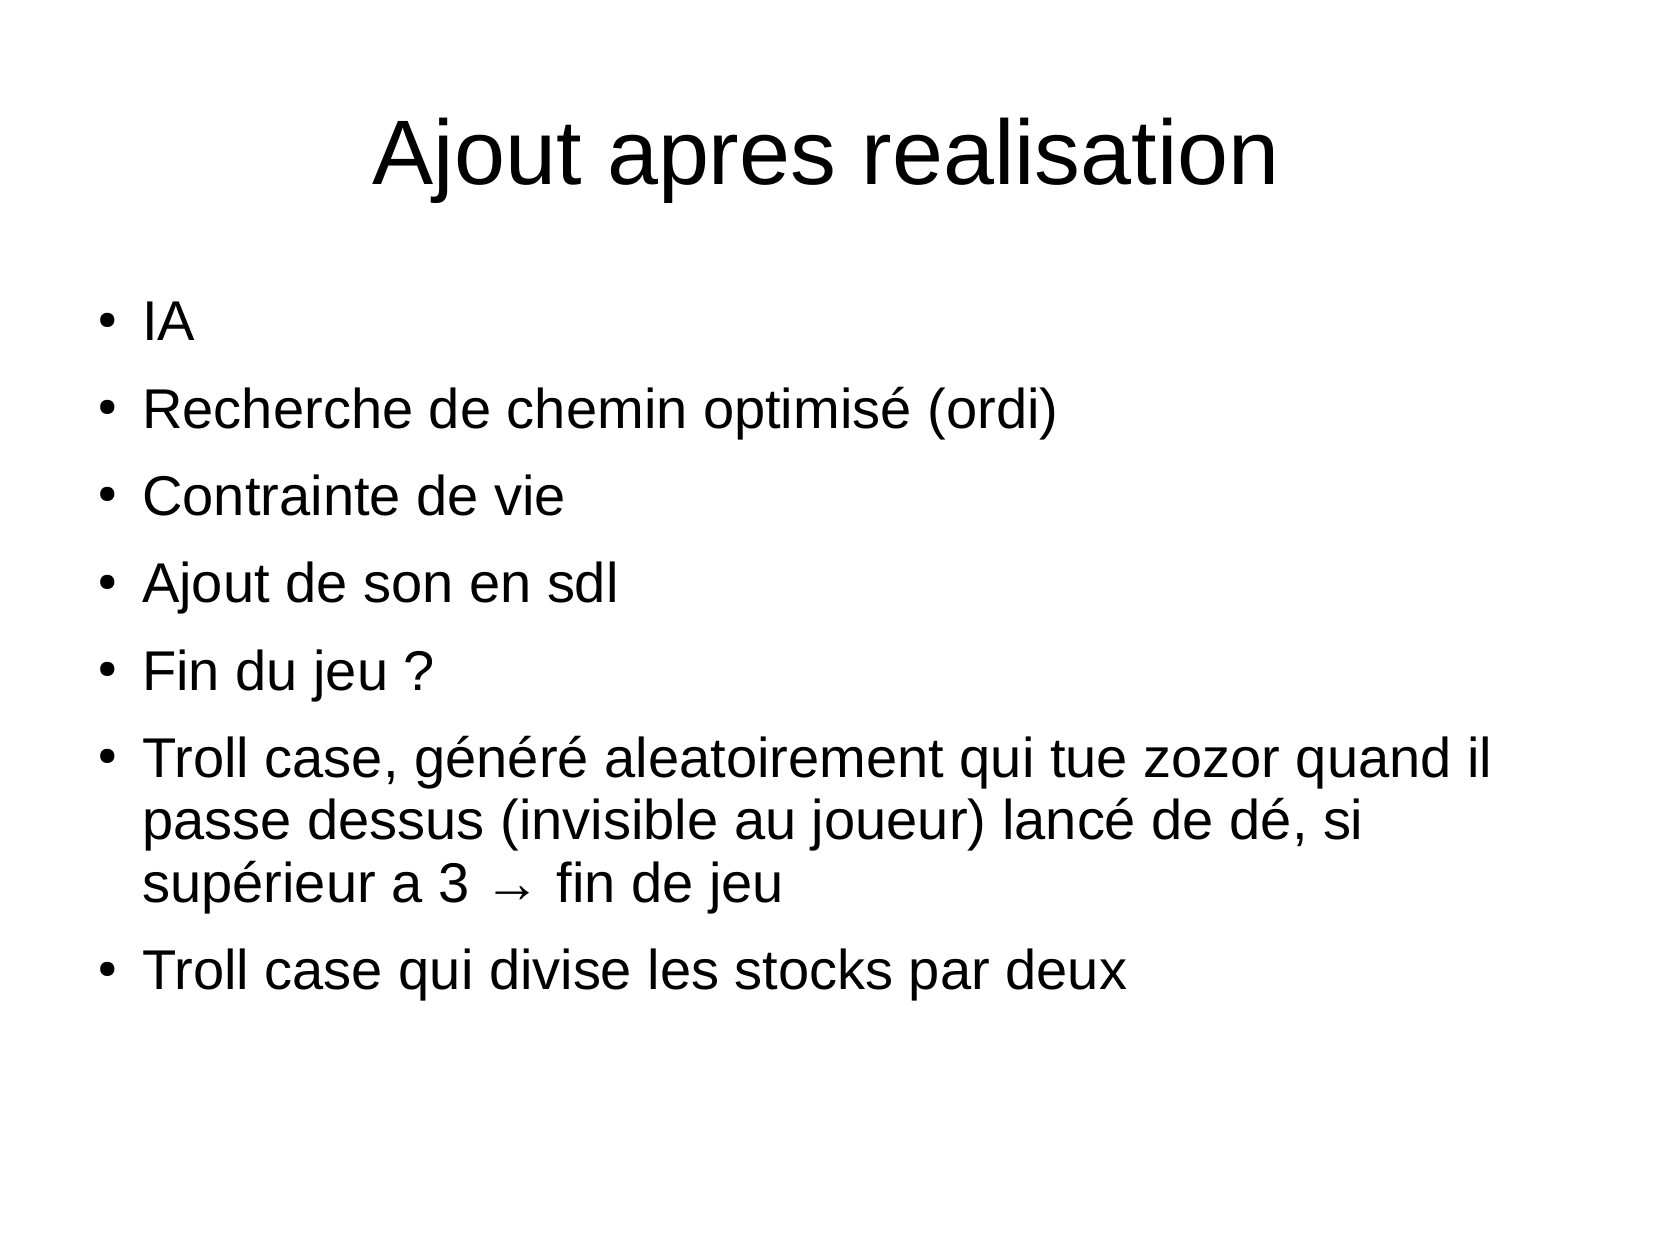

# Ajout apres realisation
IA
Recherche de chemin optimisé (ordi)
Contrainte de vie
Ajout de son en sdl
Fin du jeu ?
Troll case, généré aleatoirement qui tue zozor quand il passe dessus (invisible au joueur) lancé de dé, si supérieur a 3 → fin de jeu
Troll case qui divise les stocks par deux